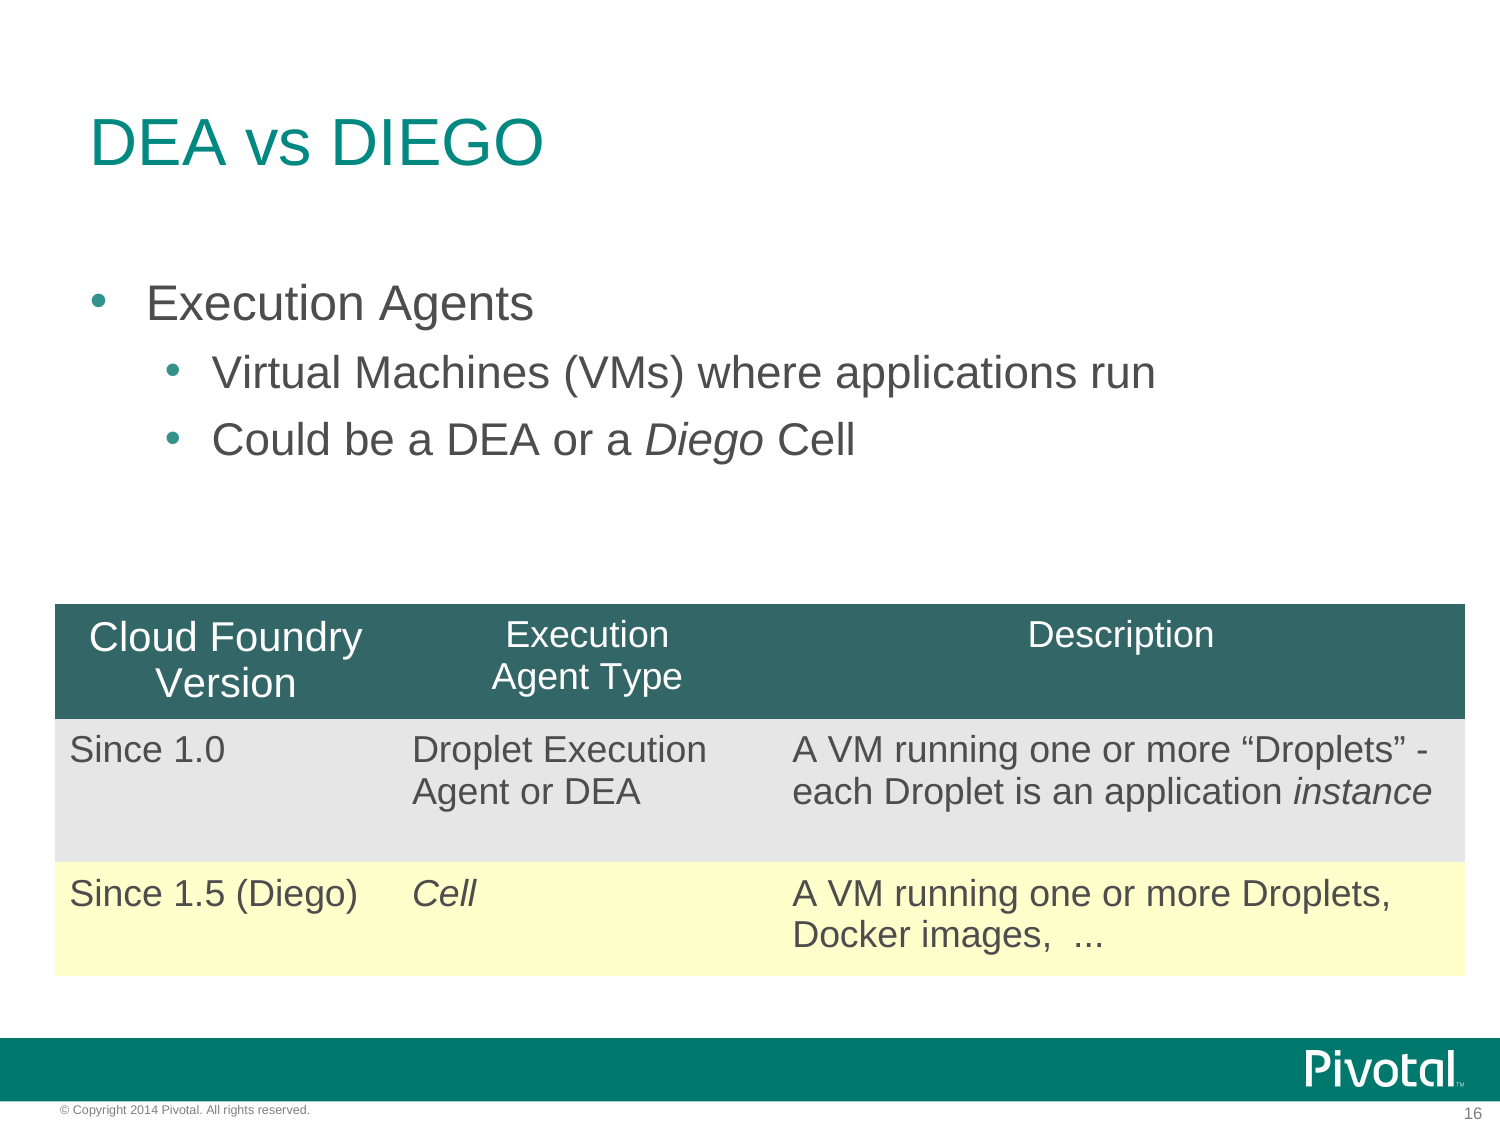

# DEA vs DIEGO
Execution Agents
Virtual Machines (VMs) where applications run
Could be a DEA or a Diego Cell
| Cloud Foundry Version | Execution Agent Type | Description |
| --- | --- | --- |
| Since 1.0 | Droplet Execution Agent or DEA | A VM running one or more “Droplets” - each Droplet is an application instance |
| Since 1.5 (Diego) | Cell | A VM running one or more Droplets, Docker images, ... |